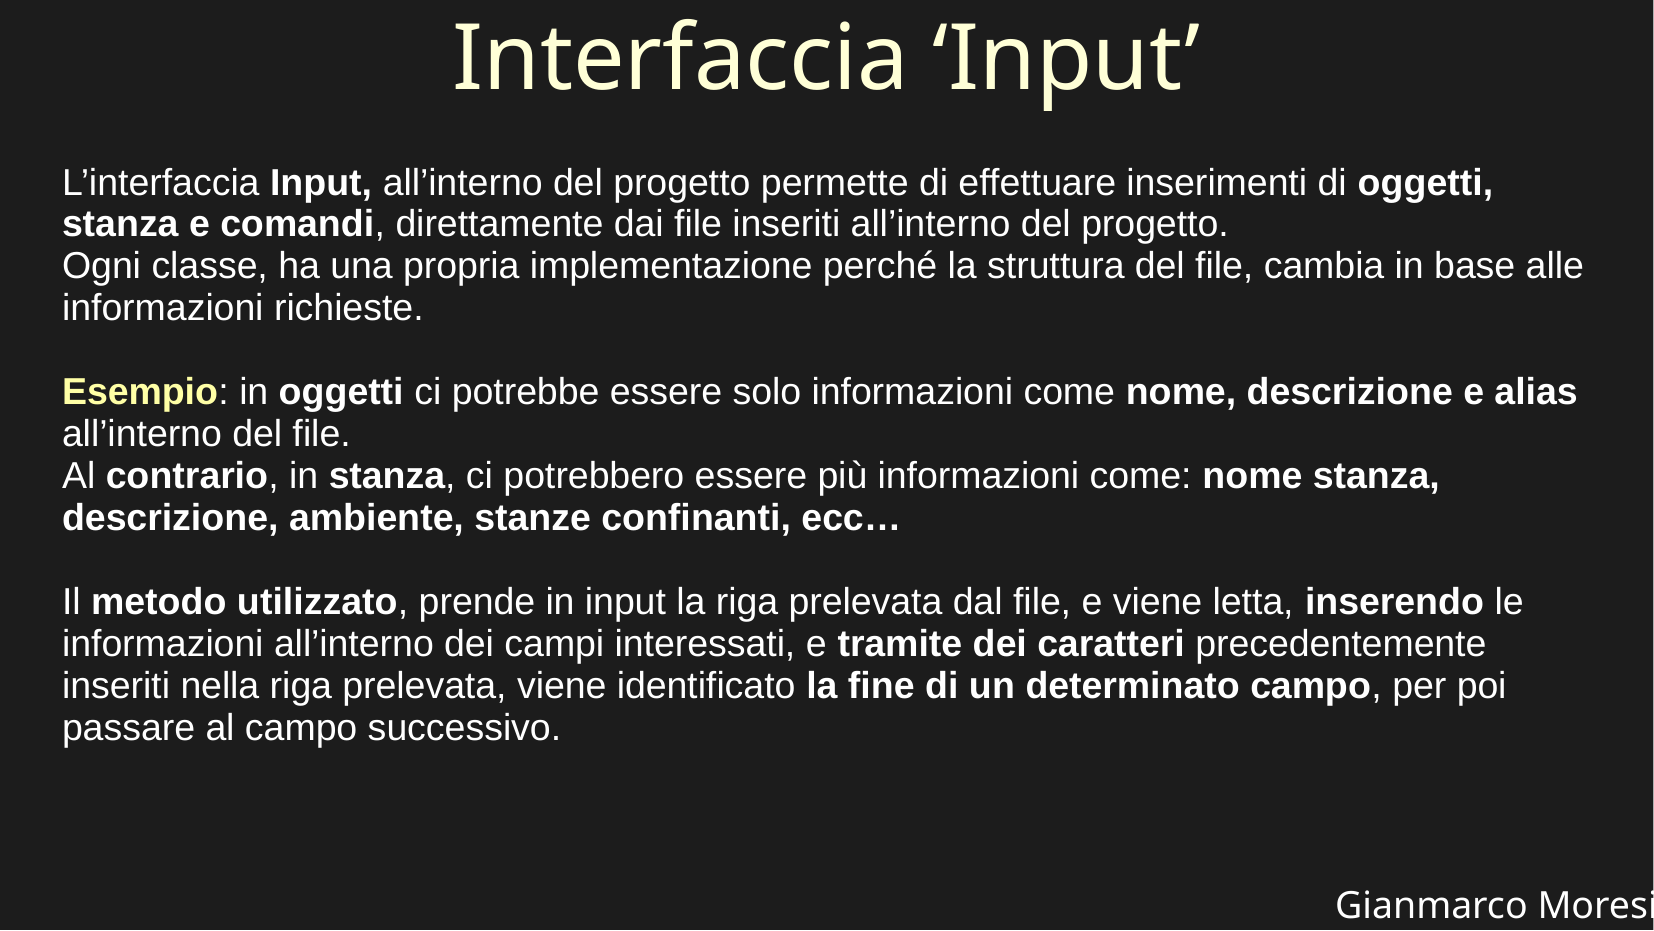

# Interfaccia ‘Input’
L’interfaccia Input, all’interno del progetto permette di effettuare inserimenti di oggetti, stanza e comandi, direttamente dai file inseriti all’interno del progetto.
Ogni classe, ha una propria implementazione perché la struttura del file, cambia in base alle informazioni richieste.
Esempio: in oggetti ci potrebbe essere solo informazioni come nome, descrizione e alias all’interno del file.
Al contrario, in stanza, ci potrebbero essere più informazioni come: nome stanza, descrizione, ambiente, stanze confinanti, ecc…
Il metodo utilizzato, prende in input la riga prelevata dal file, e viene letta, inserendo le informazioni all’interno dei campi interessati, e tramite dei caratteri precedentemente inseriti nella riga prelevata, viene identificato la fine di un determinato campo, per poi passare al campo successivo.
Gianmarco Moresi